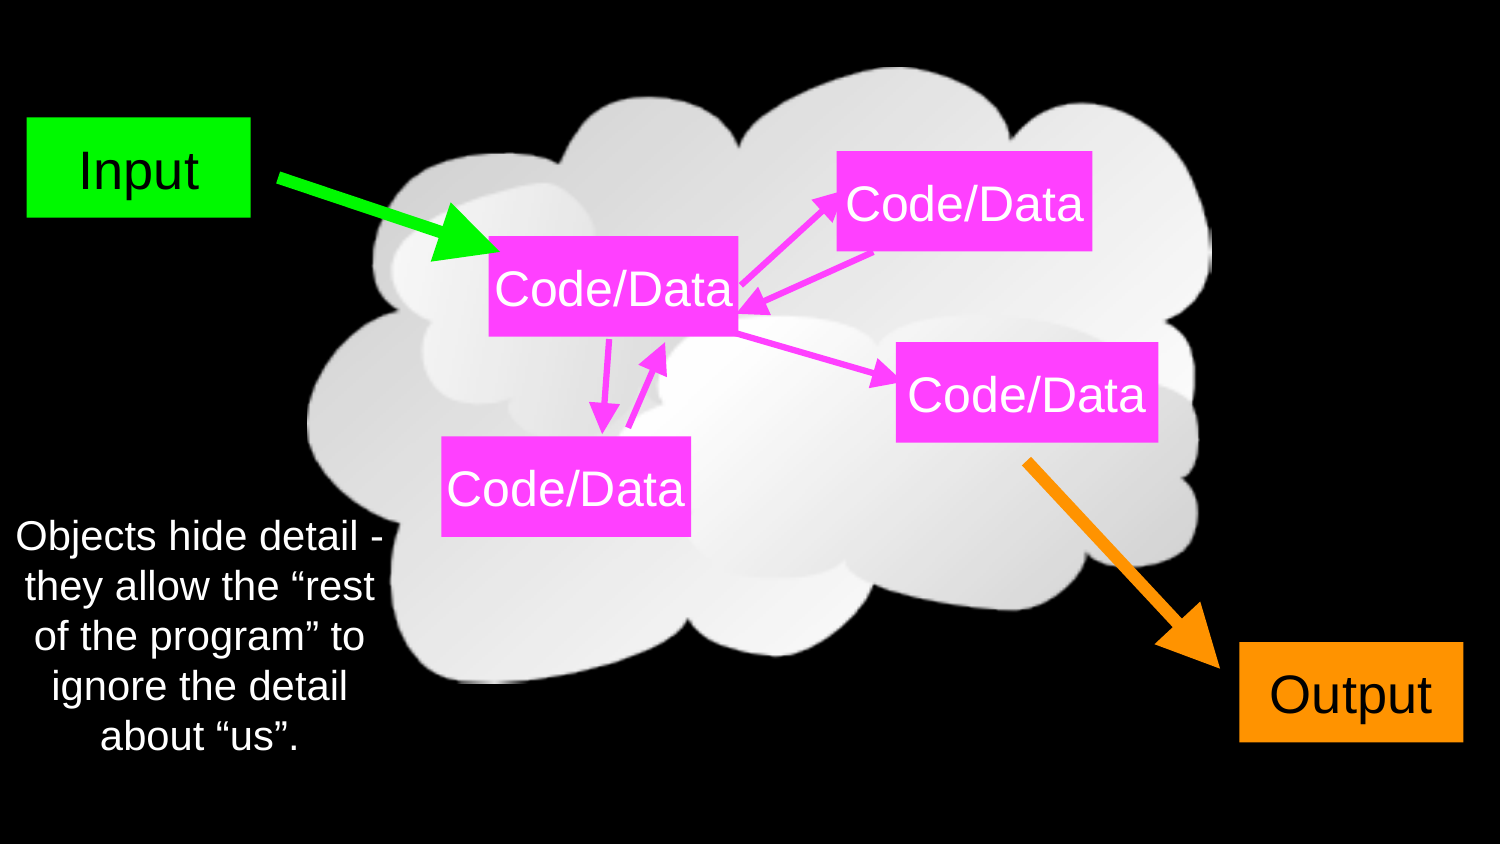

Input
Code/Data
Code/Data
Code/Data
Code/Data
Objects hide detail - they allow the “rest of the program” to ignore the detail about “us”.
Output